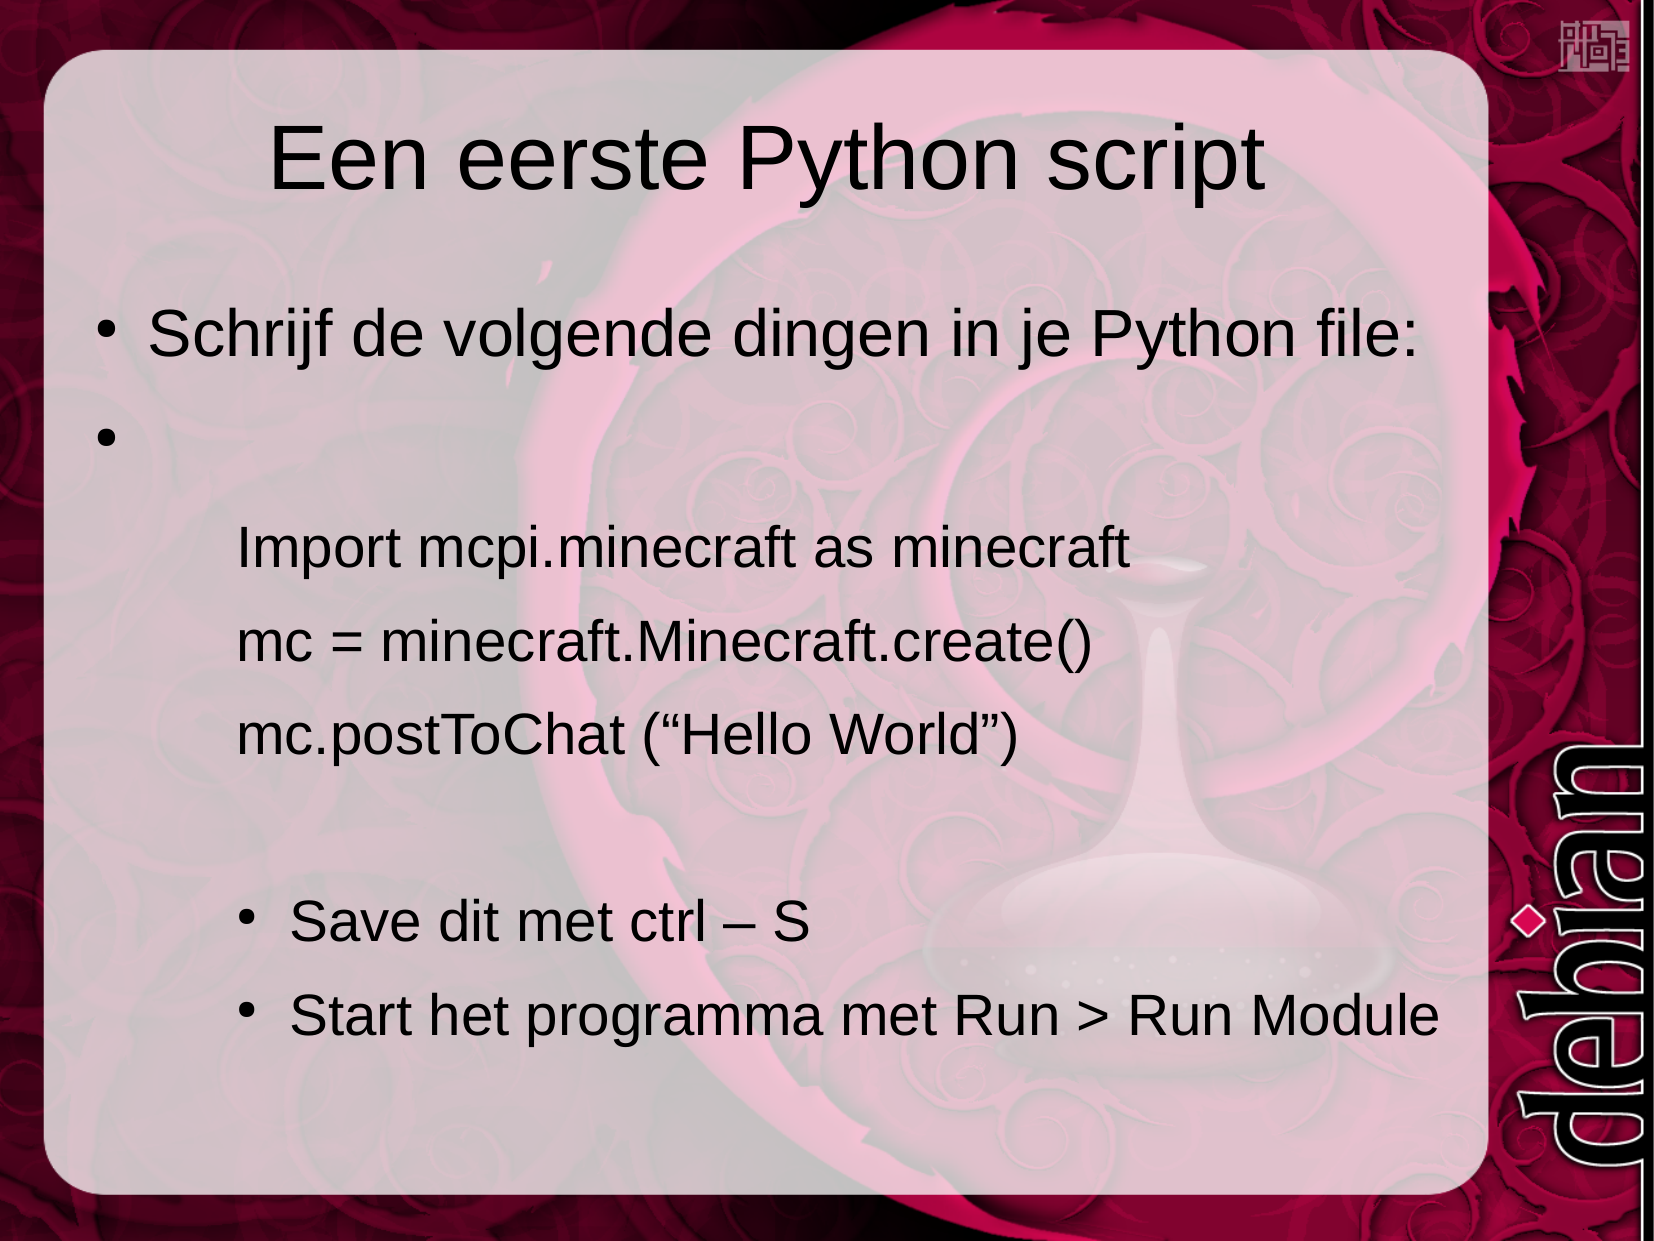

# Een eerste Python script
Schrijf de volgende dingen in je Python file:
Import mcpi.minecraft as minecraft
mc = minecraft.Minecraft.create()
mc.postToChat (“Hello World”)
Save dit met ctrl – S
Start het programma met Run > Run Module